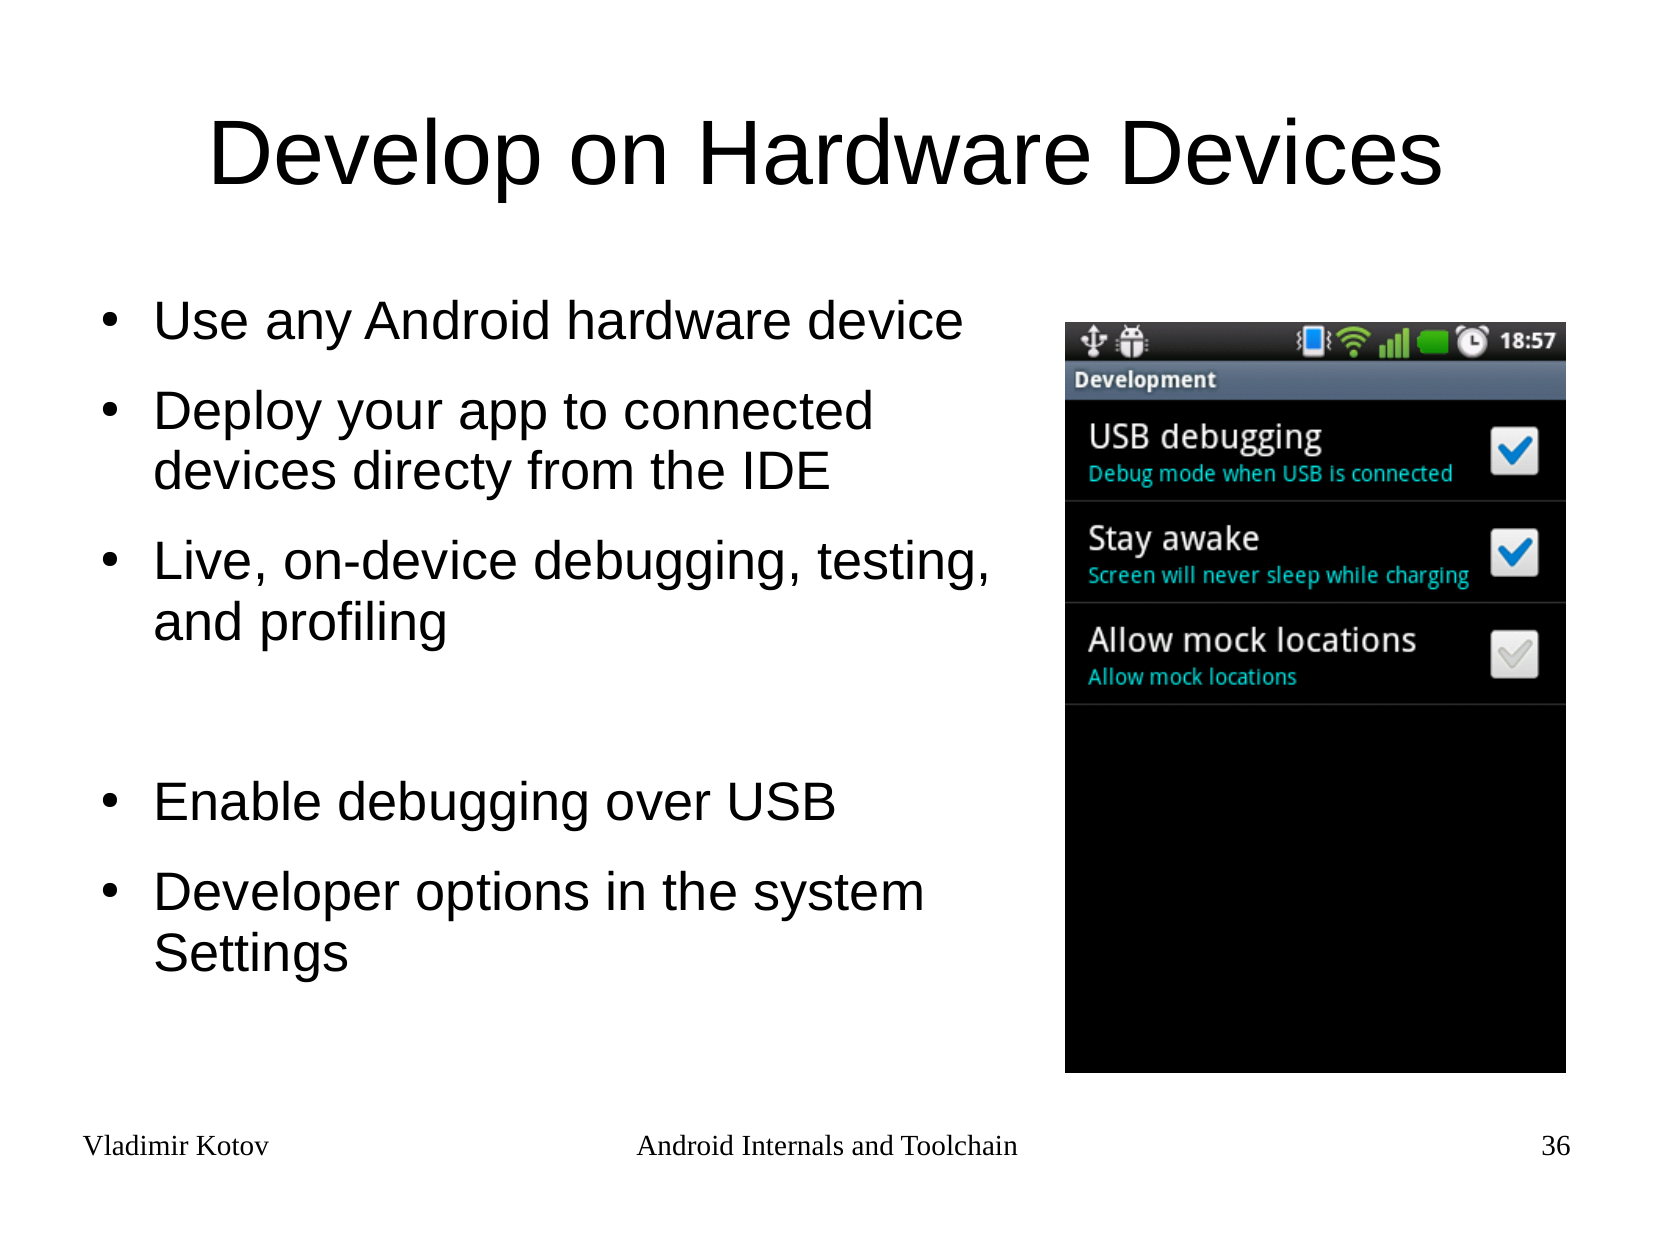

# Develop on Hardware Devices
Use any Android hardware device
Deploy your app to connected devices directy from the IDE
Live, on-device debugging, testing, and profiling
Enable debugging over USB
Developer options in the system Settings
Vladimir Kotov
Android Internals and Toolchain
36